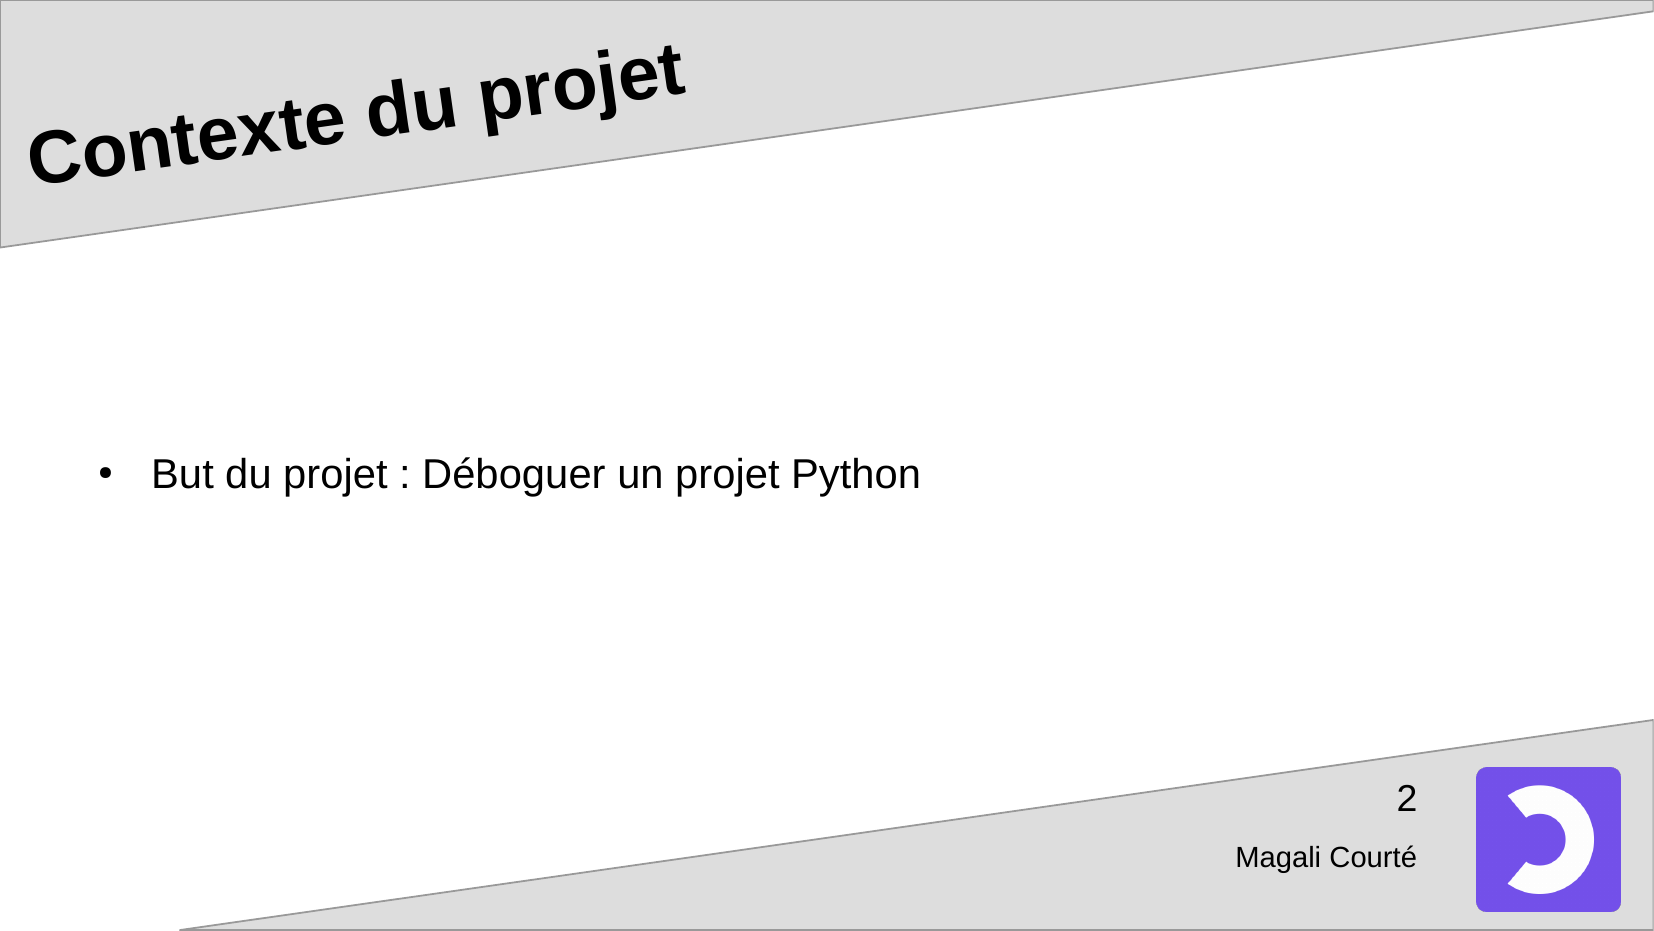

# Contexte du projet
But du projet : Déboguer un projet Python
2